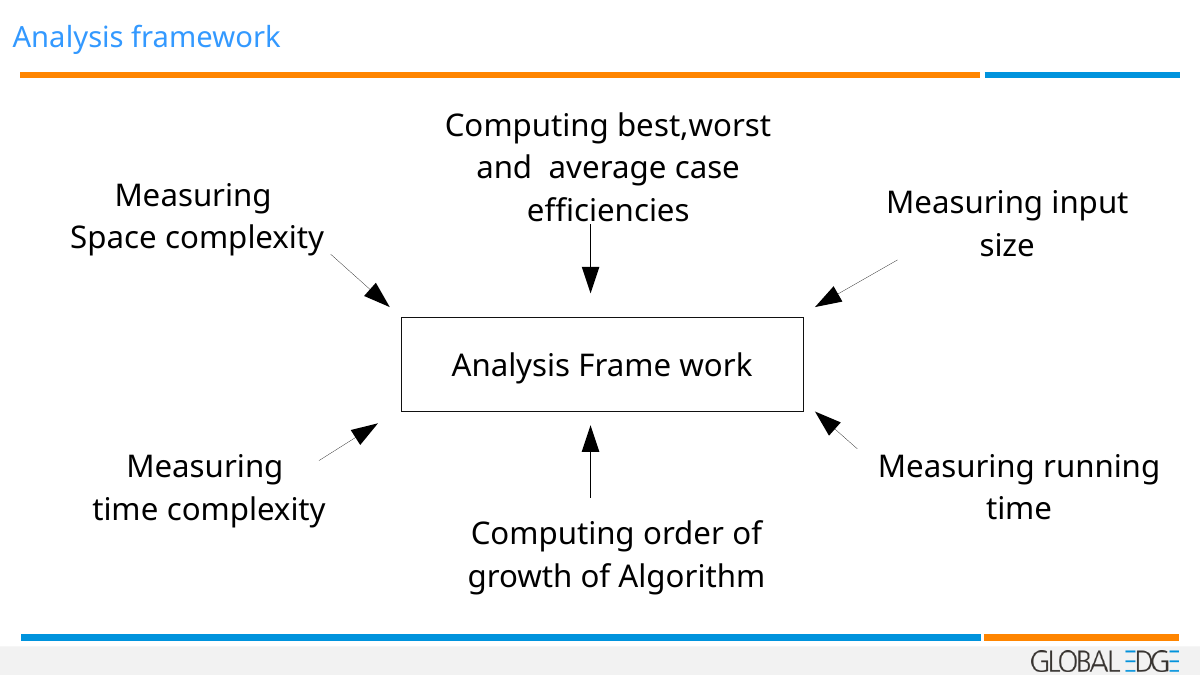

# Analysis framework
Computing best,worst and average case efficiencies
Measuring
Space complexity
Measuring input size
Analysis Frame work
Measuring running
time
Measuring
time complexity
Computing order of growth of Algorithm